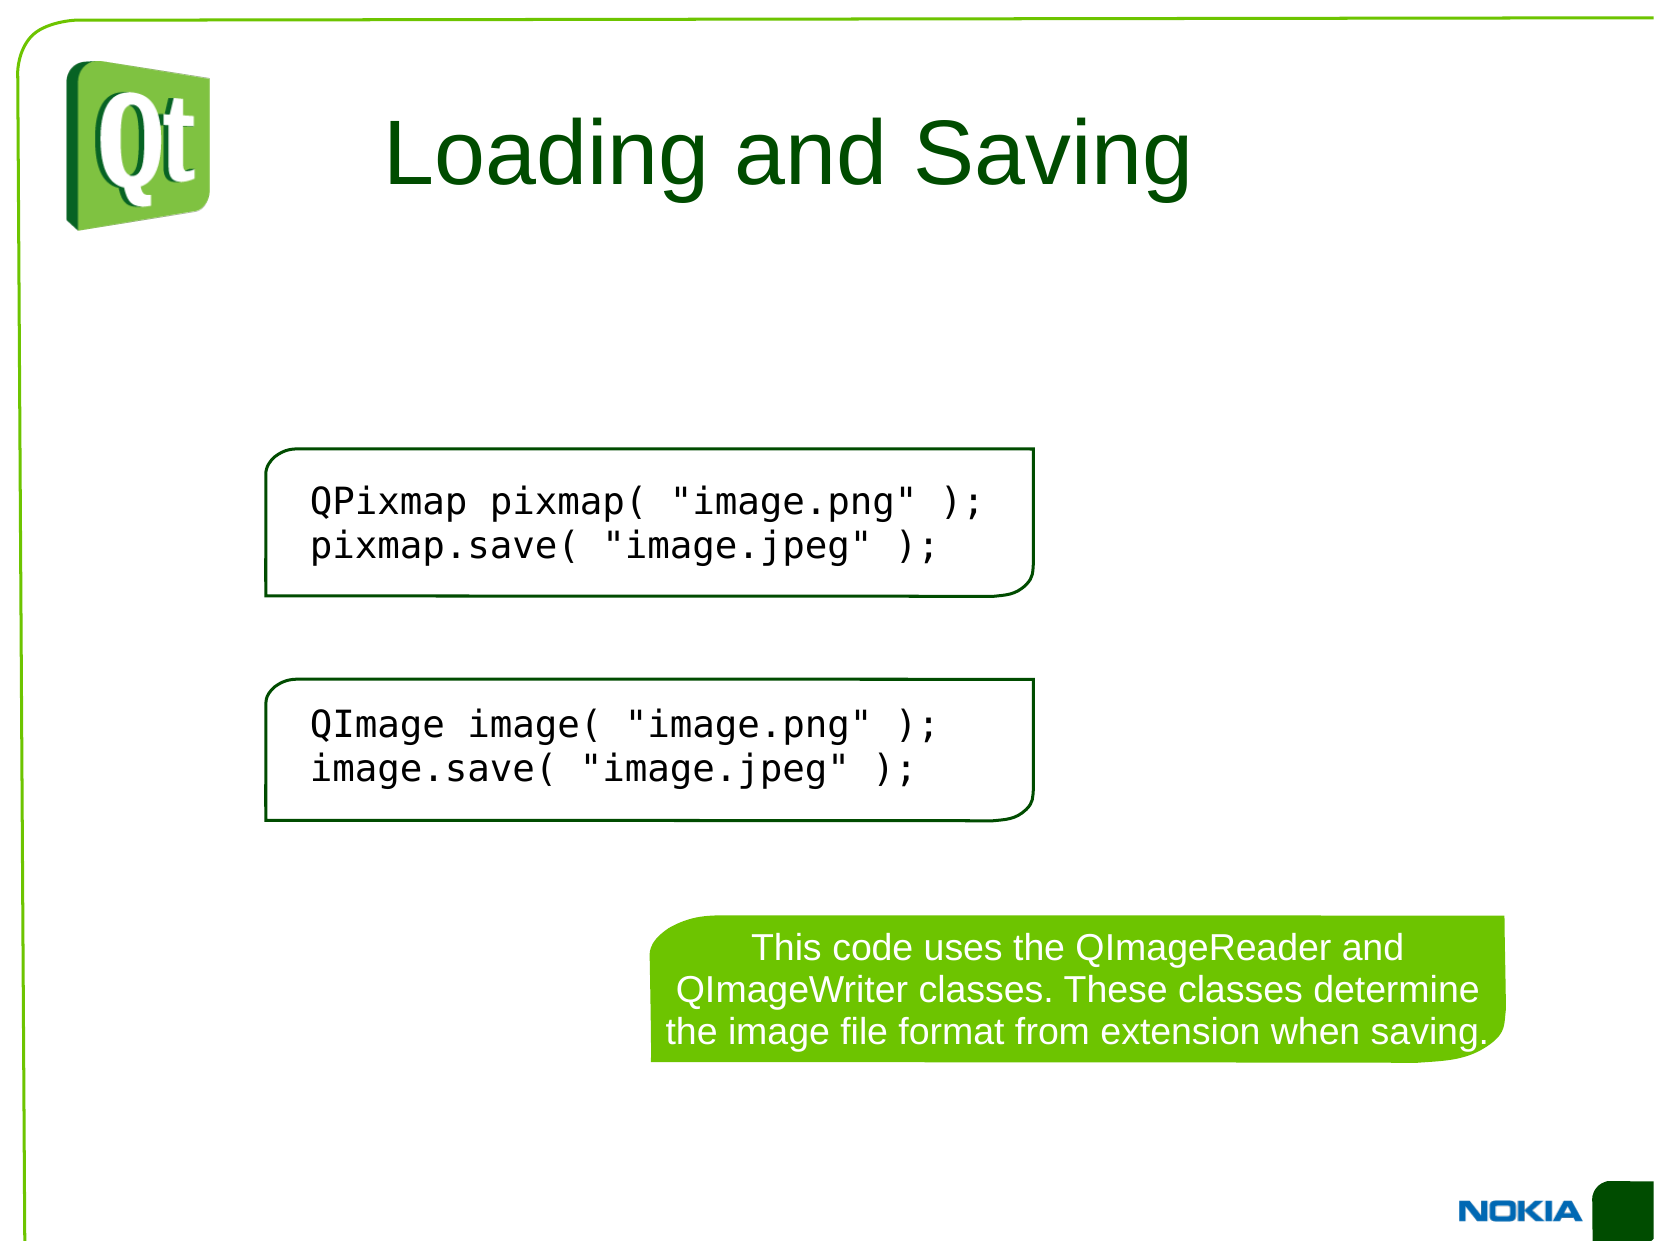

# Loading and Saving
QPixmap pixmap( "image.png" );
pixmap.save( "image.jpeg" );
QImage image( "image.png" );
image.save( "image.jpeg" );
This code uses the QImageReader and
QImageWriter classes. These classes determine
the image file format from extension when saving.